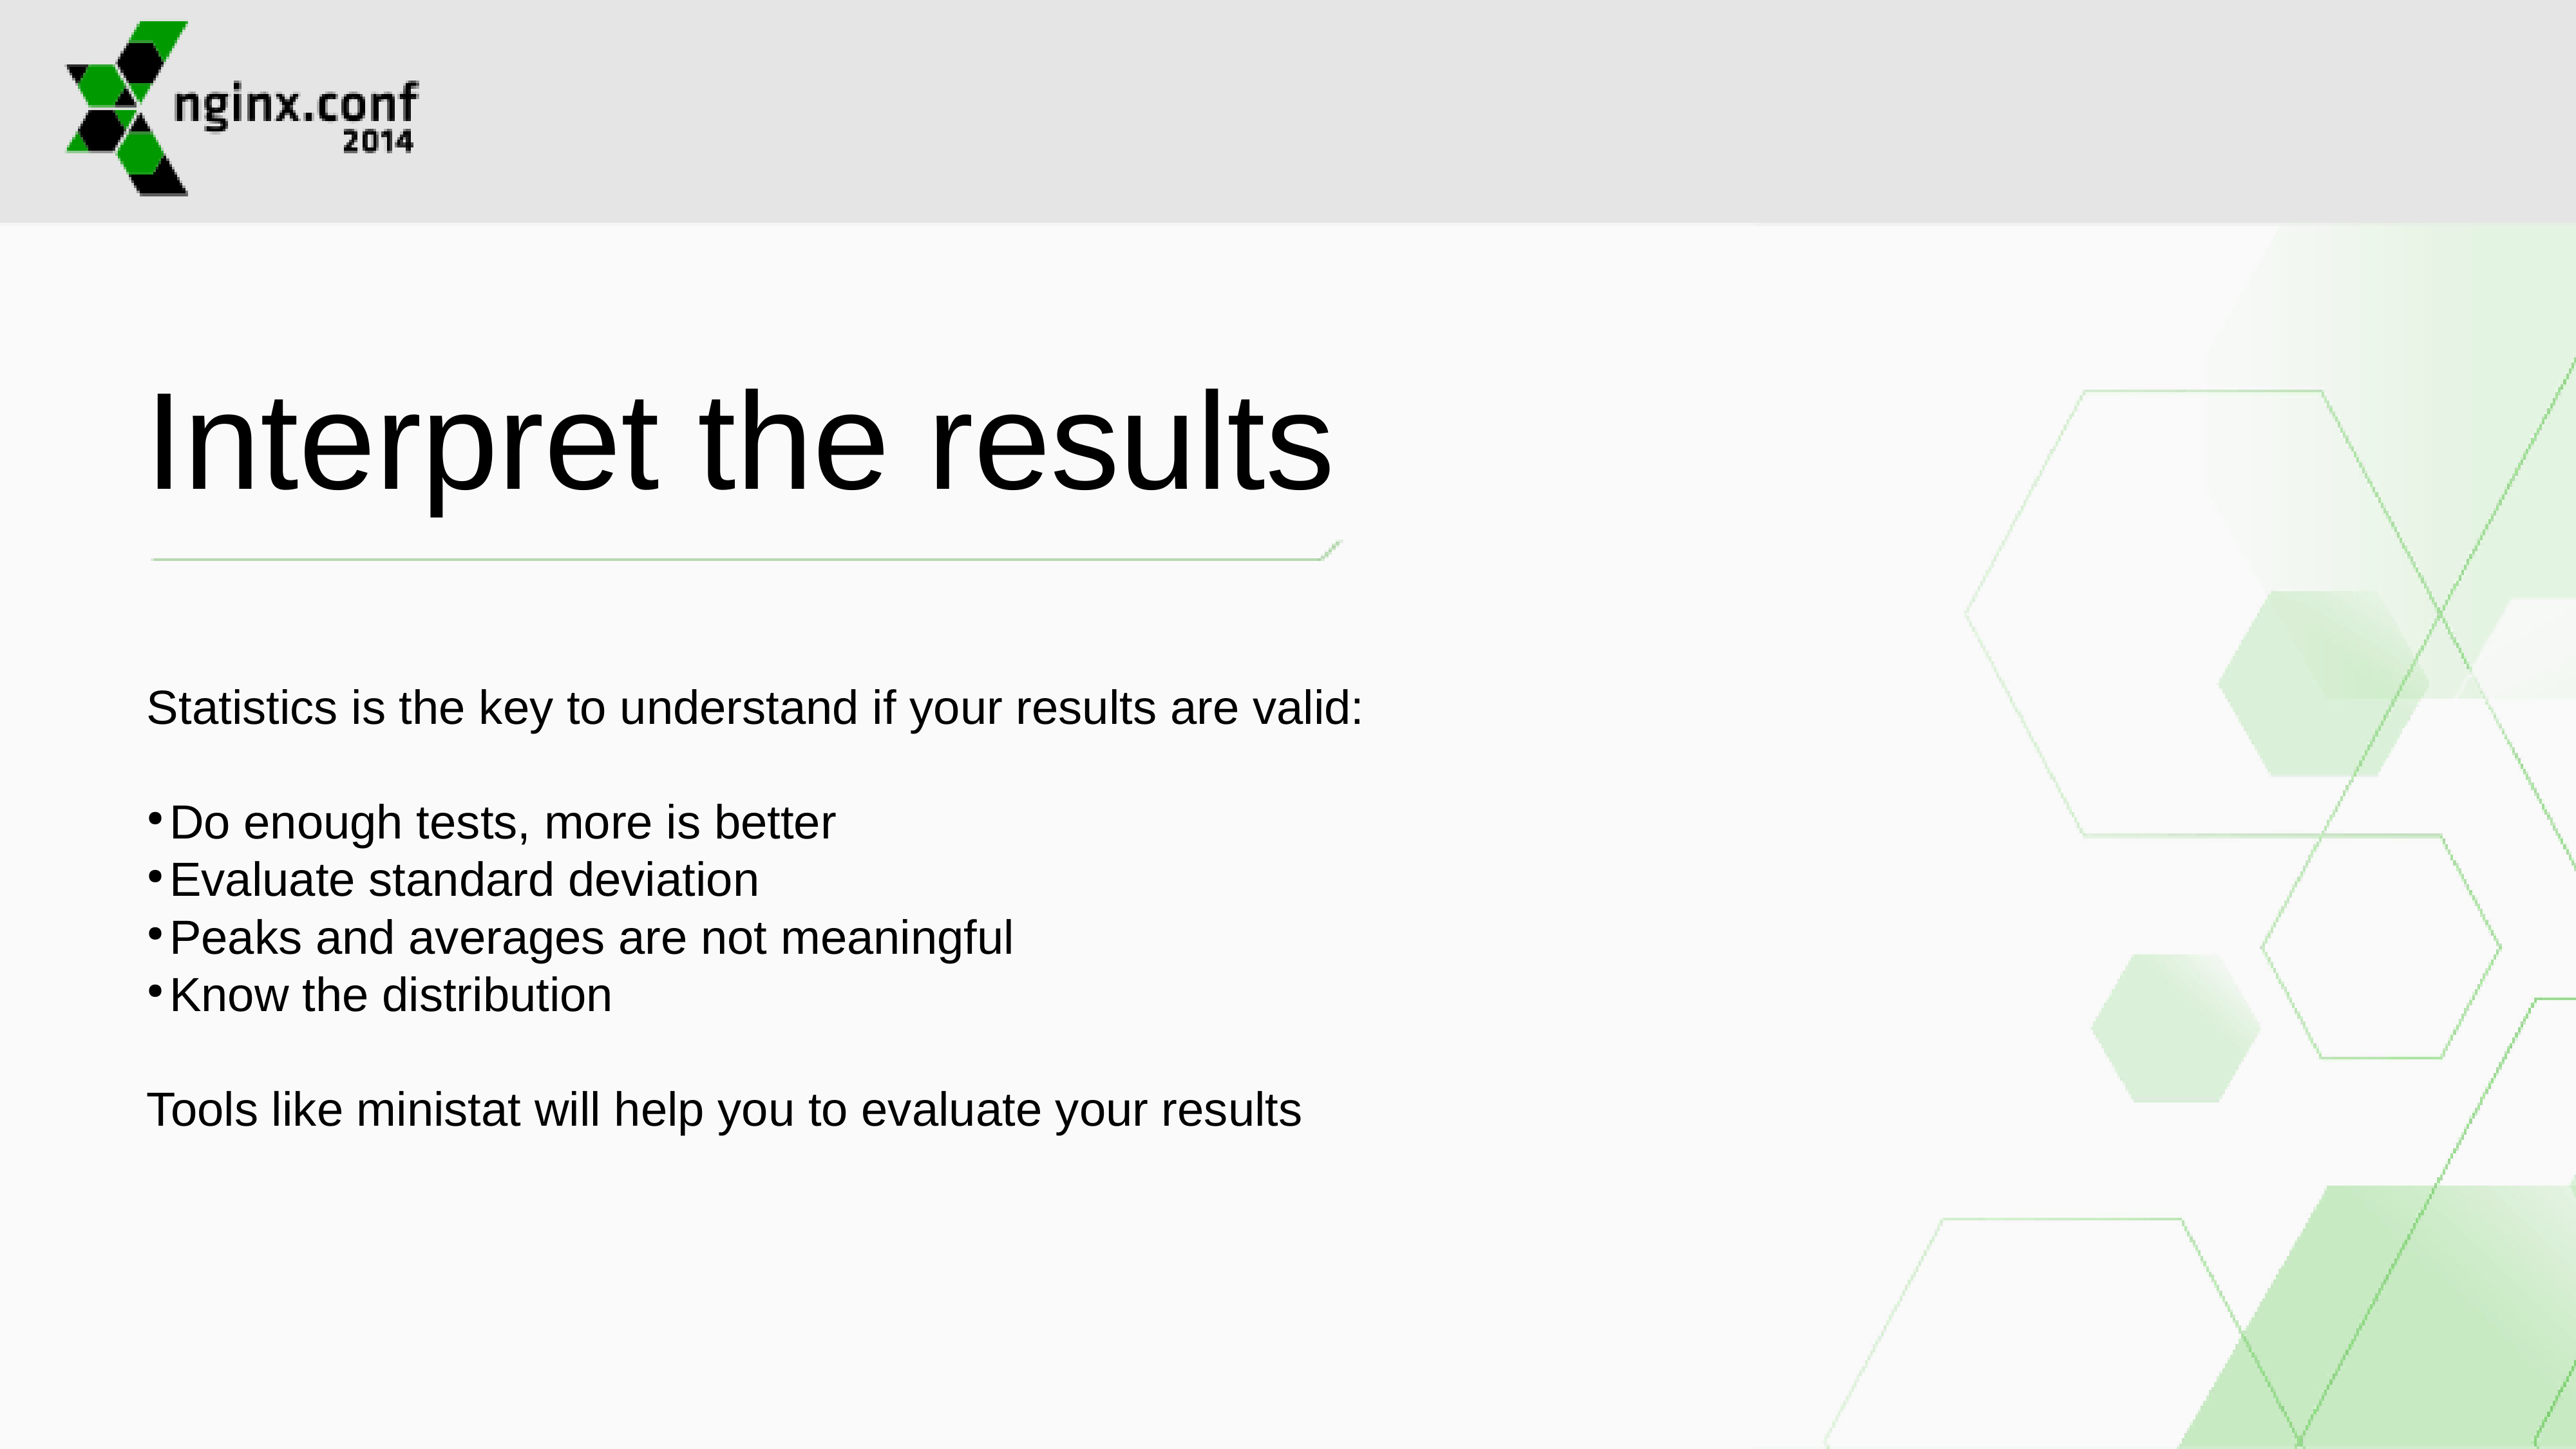

# Interpret the results
Statistics is the key to understand if your results are valid:
Do enough tests, more is better
Evaluate standard deviation
Peaks and averages are not meaningful
Know the distribution
Tools like ministat will help you to evaluate your results